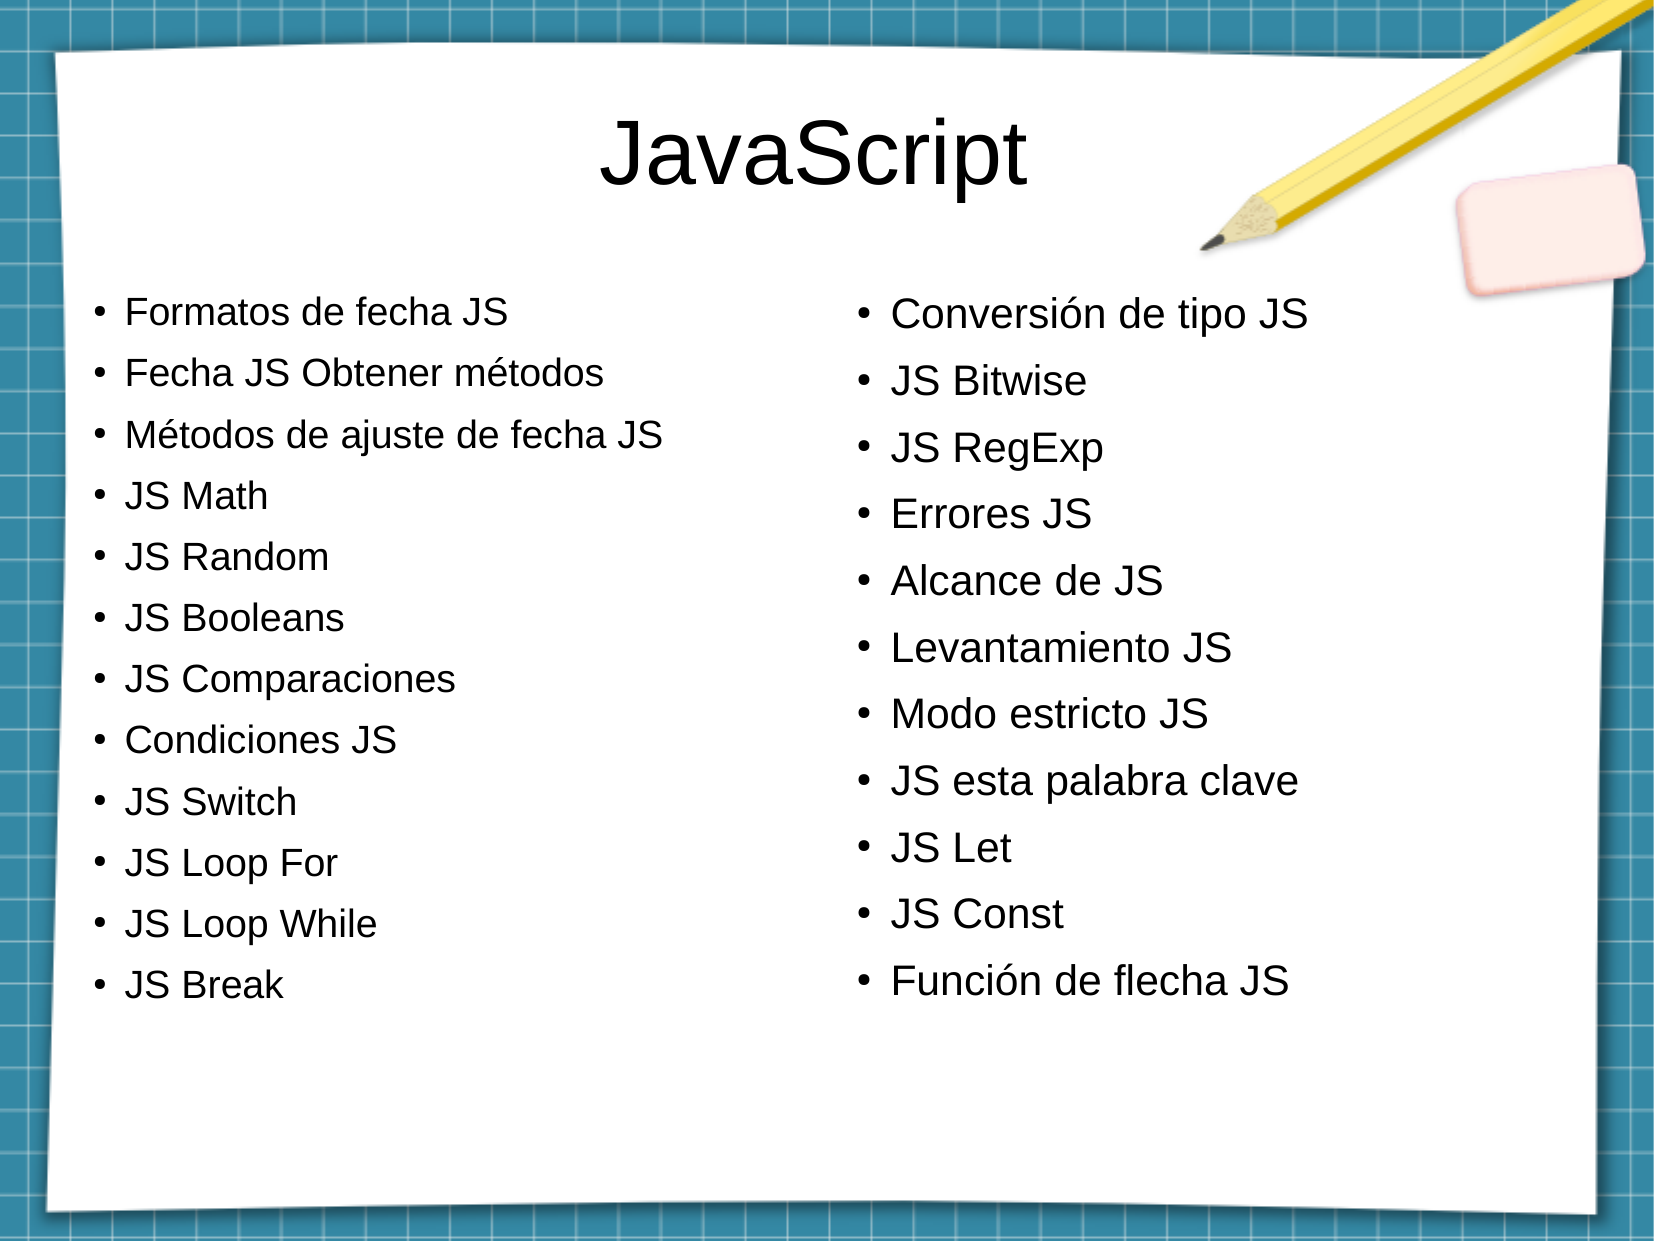

# JavaScript
Formatos de fecha JS
Fecha JS Obtener métodos
Métodos de ajuste de fecha JS
JS Math
JS Random
JS Booleans
JS Comparaciones
Condiciones JS
JS Switch
JS Loop For
JS Loop While
JS Break
Conversión de tipo JS
JS Bitwise
JS RegExp
Errores JS
Alcance de JS
Levantamiento JS
Modo estricto JS
JS esta palabra clave
JS Let
JS Const
Función de flecha JS